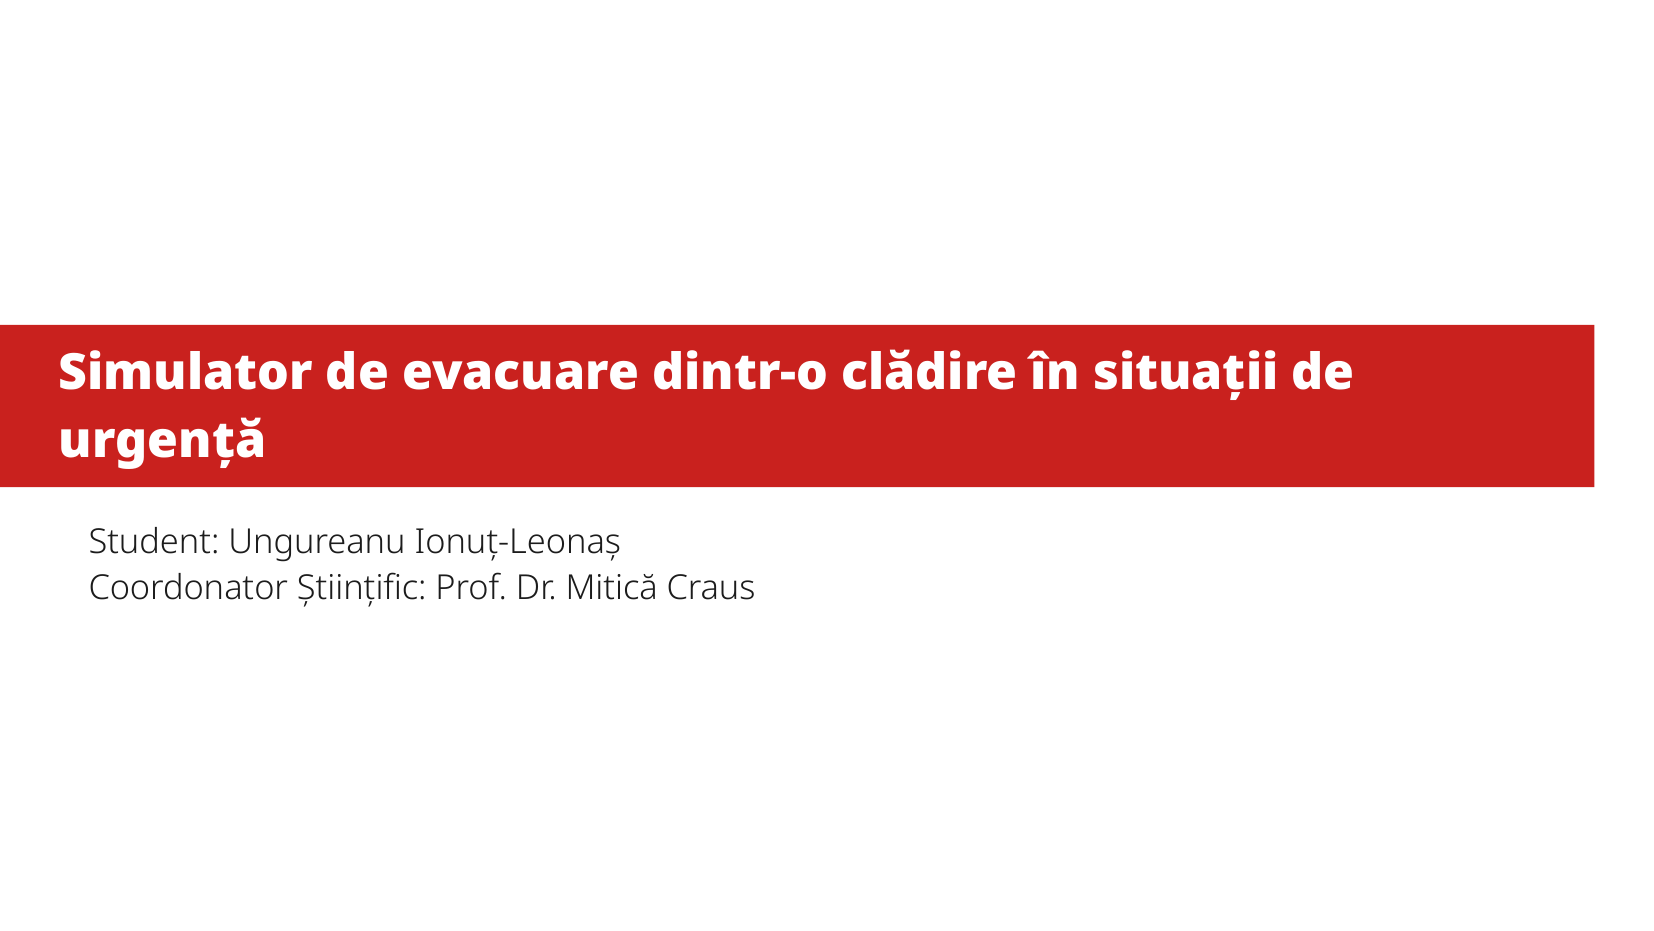

# Simulator de evacuare dintr-o clădire în situații de urgență
Student: Ungureanu Ionuț-Leonaș
Coordonator Științific: Prof. Dr. Mitică Craus